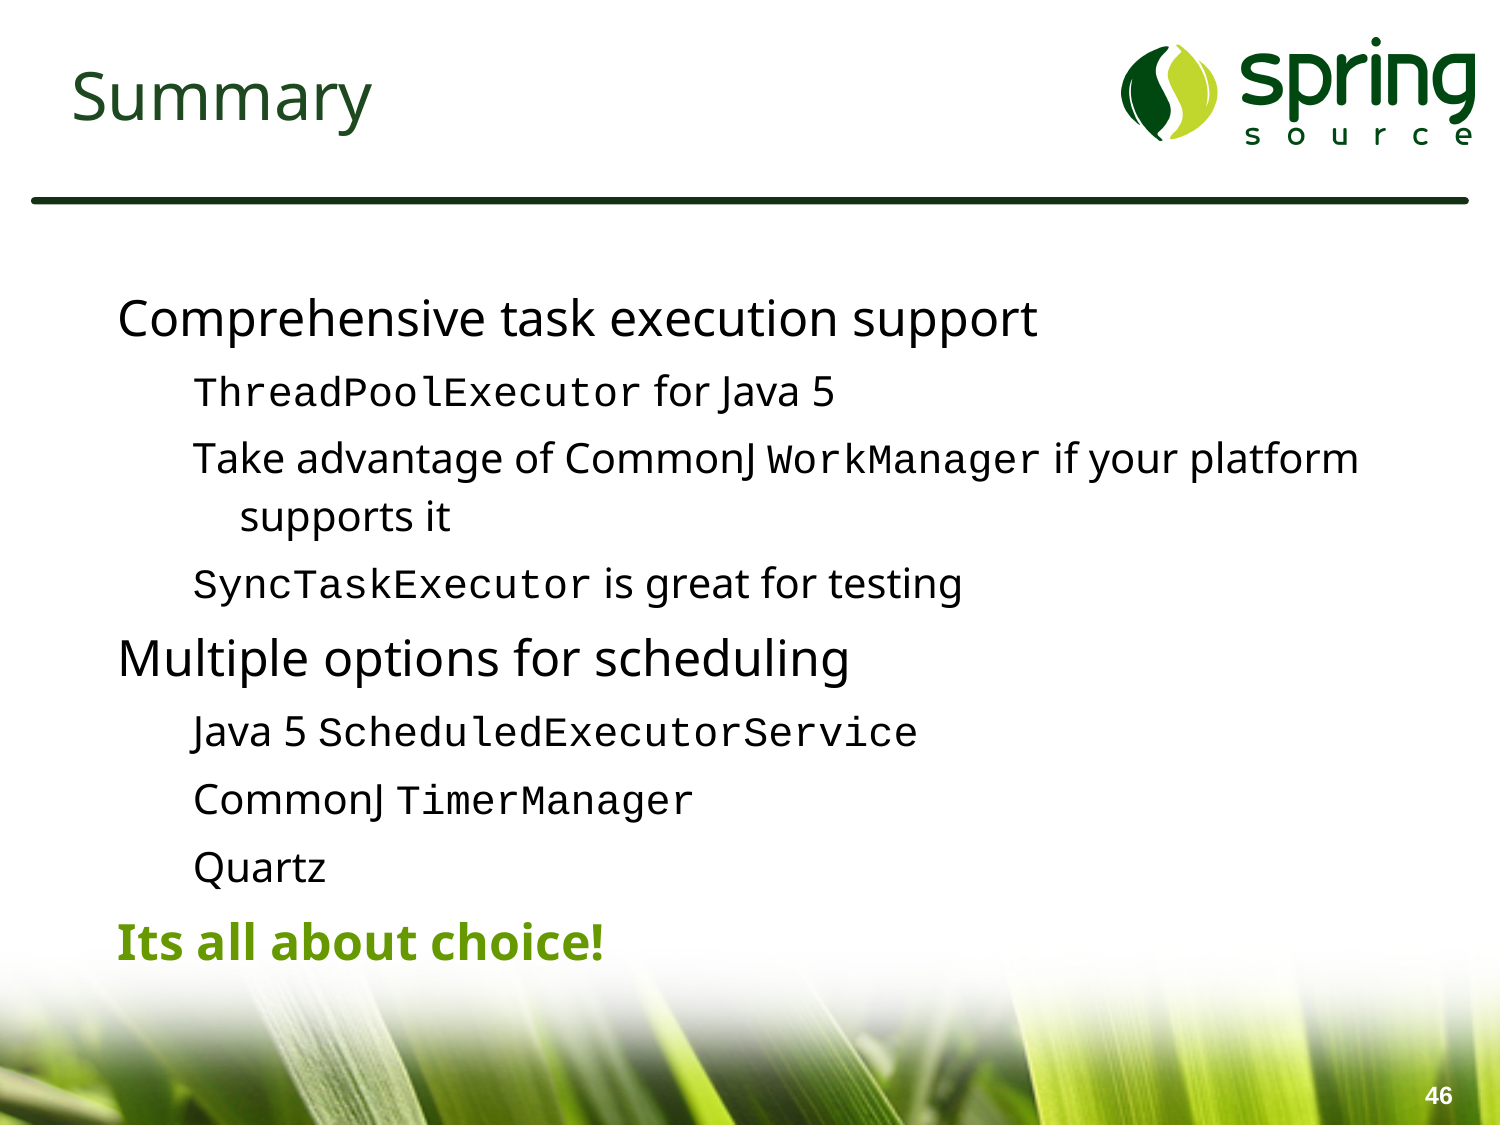

# Summary
Comprehensive task execution support
ThreadPoolExecutor for Java 5
Take advantage of CommonJ WorkManager if your platform supports it
SyncTaskExecutor is great for testing
Multiple options for scheduling
Java 5 ScheduledExecutorService
CommonJ TimerManager
Quartz
Its all about choice!